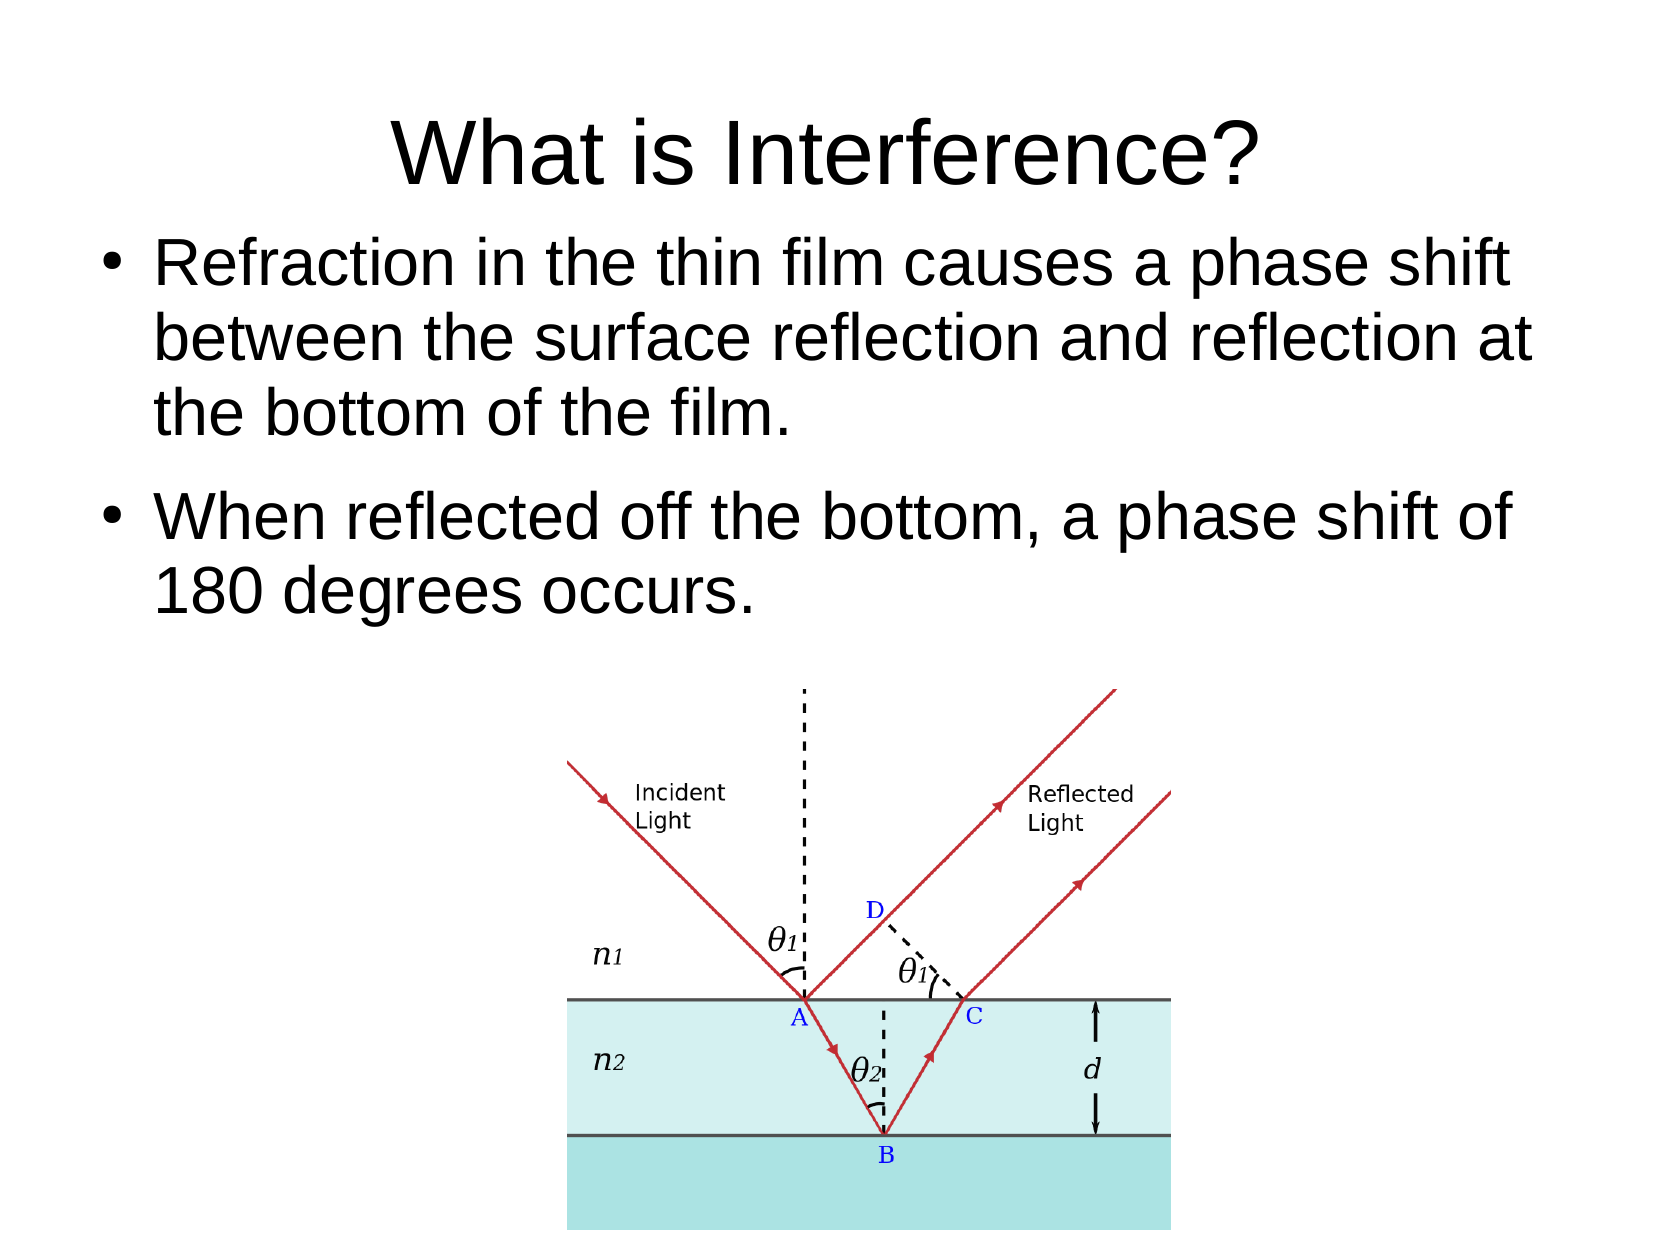

# What is Interference?
Refraction in the thin film causes a phase shift between the surface reflection and reflection at the bottom of the film.
When reflected off the bottom, a phase shift of 180 degrees occurs.